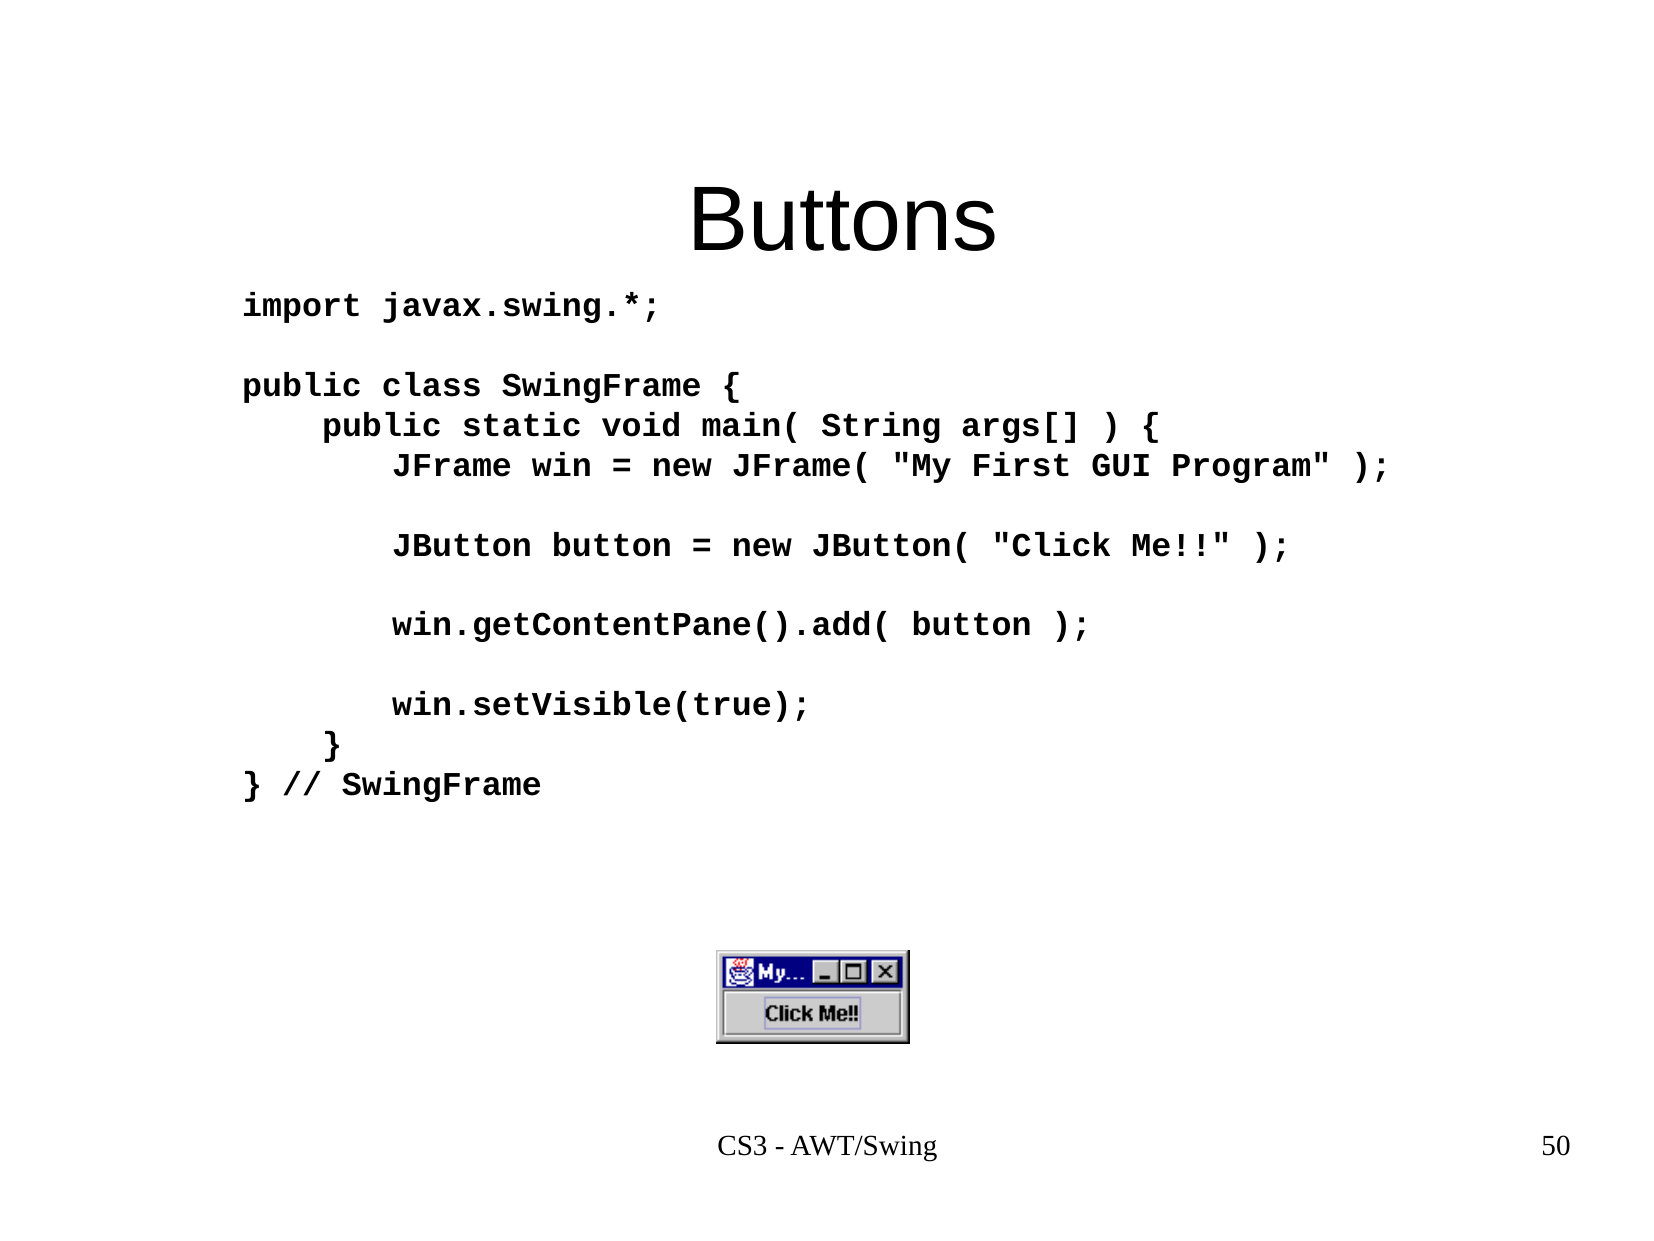

# Buttons
import javax.swing.*;
public class SwingFrame {
 public static void main( String args[] ) {
	JFrame win = new JFrame( "My First GUI Program" );
	JButton button = new JButton( "Click Me!!" );
	win.getContentPane().add( button );
	win.setVisible(true);
 }
} // SwingFrame
CS3 - AWT/Swing
50